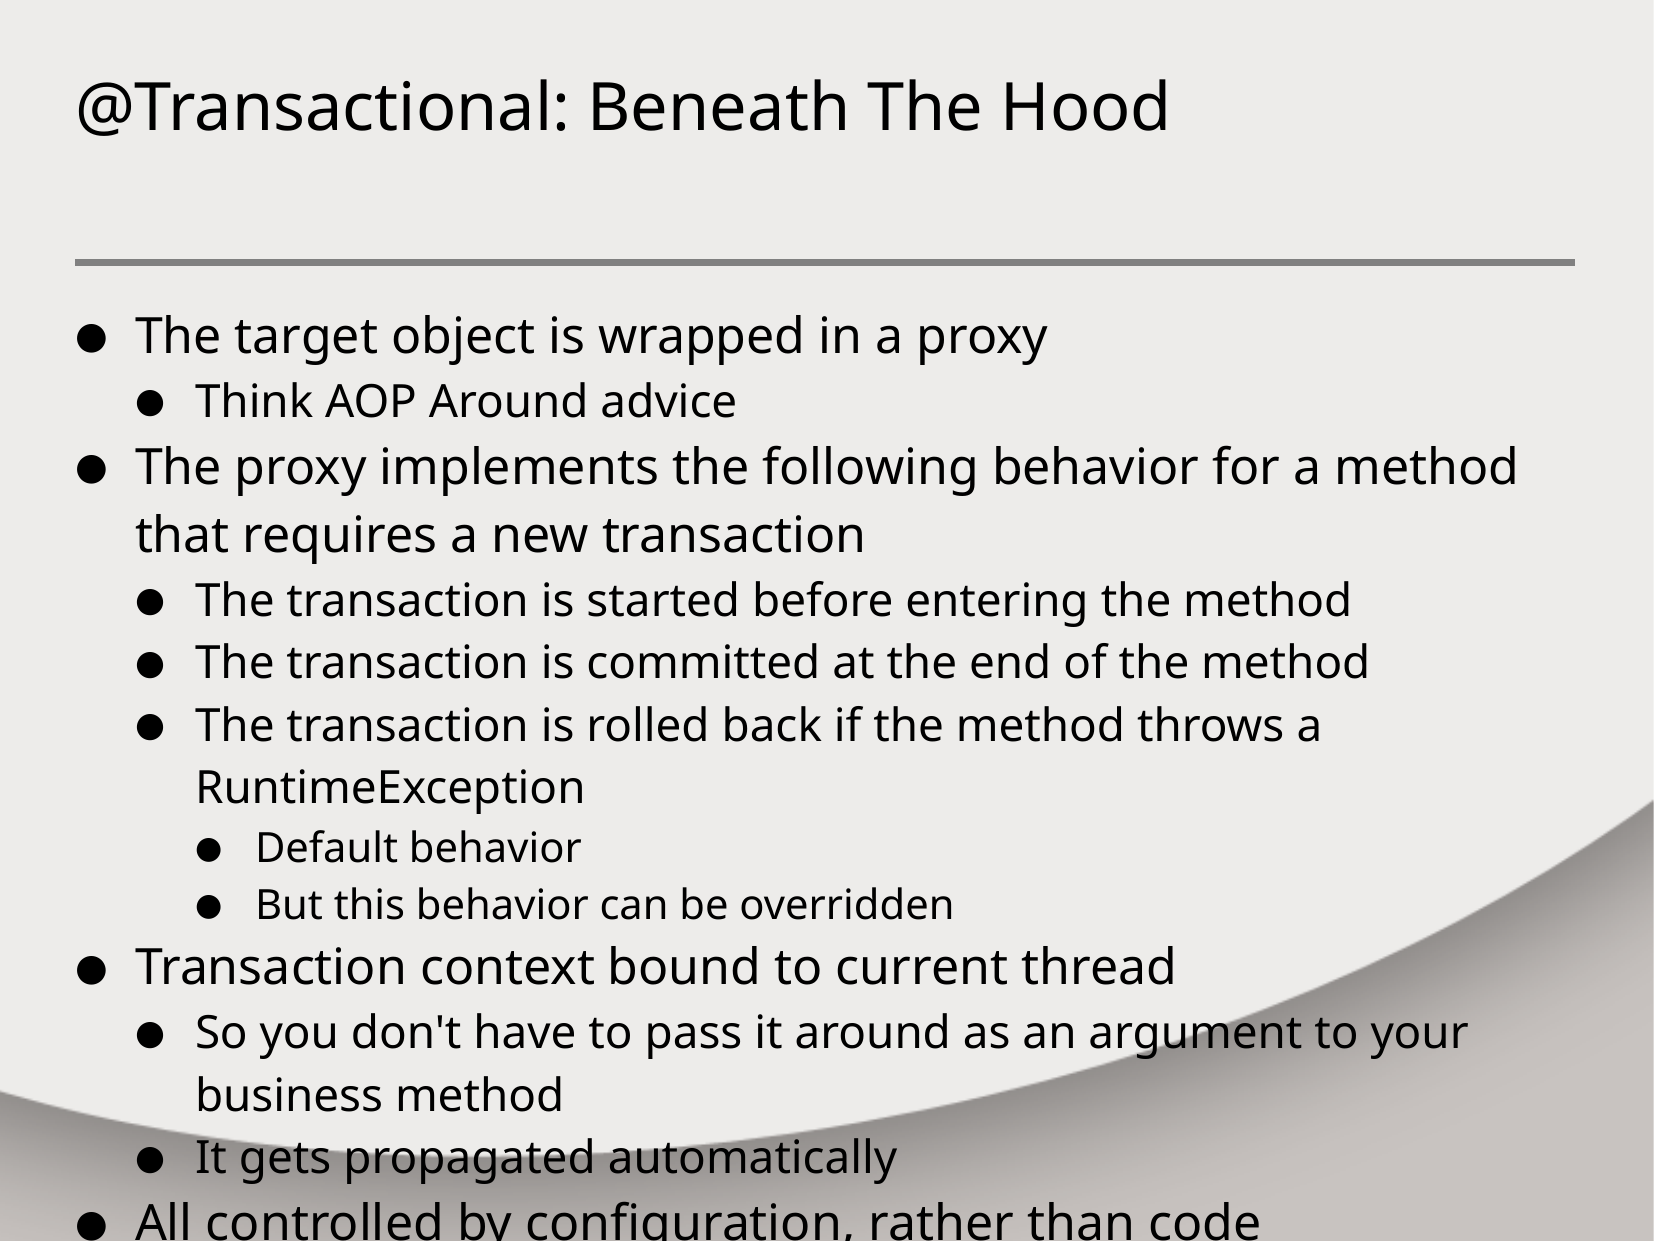

# @Transactional: Beneath The Hood
The target object is wrapped in a proxy
Think AOP Around advice
The proxy implements the following behavior for a method that requires a new transaction
The transaction is started before entering the method
The transaction is committed at the end of the method
The transaction is rolled back if the method throws a RuntimeException
Default behavior
But this behavior can be overridden
Transaction context bound to current thread
So you don't have to pass it around as an argument to your business method
It gets propagated automatically
All controlled by configuration, rather than code